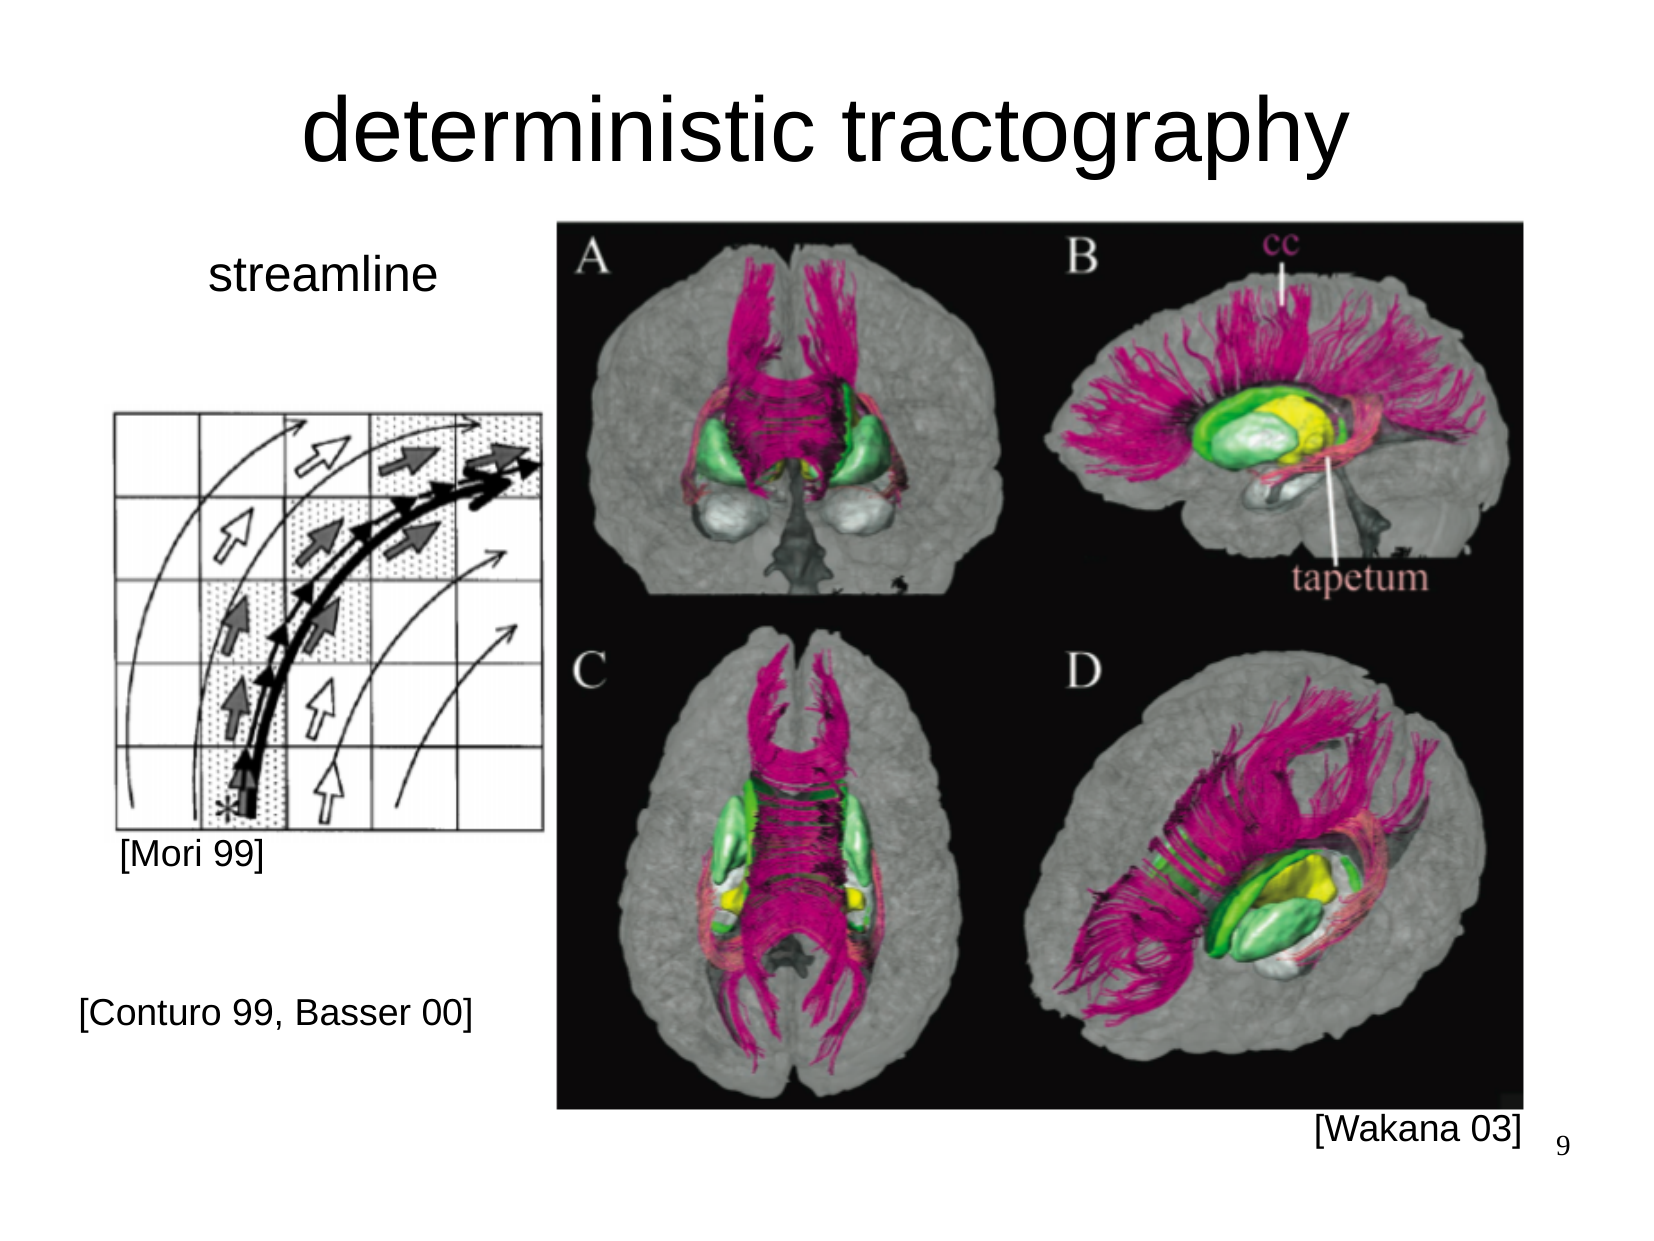

# deterministic tractography
streamline
[Mori 99]
[Conturo 99, Basser 00]
[Wakana 03]
9